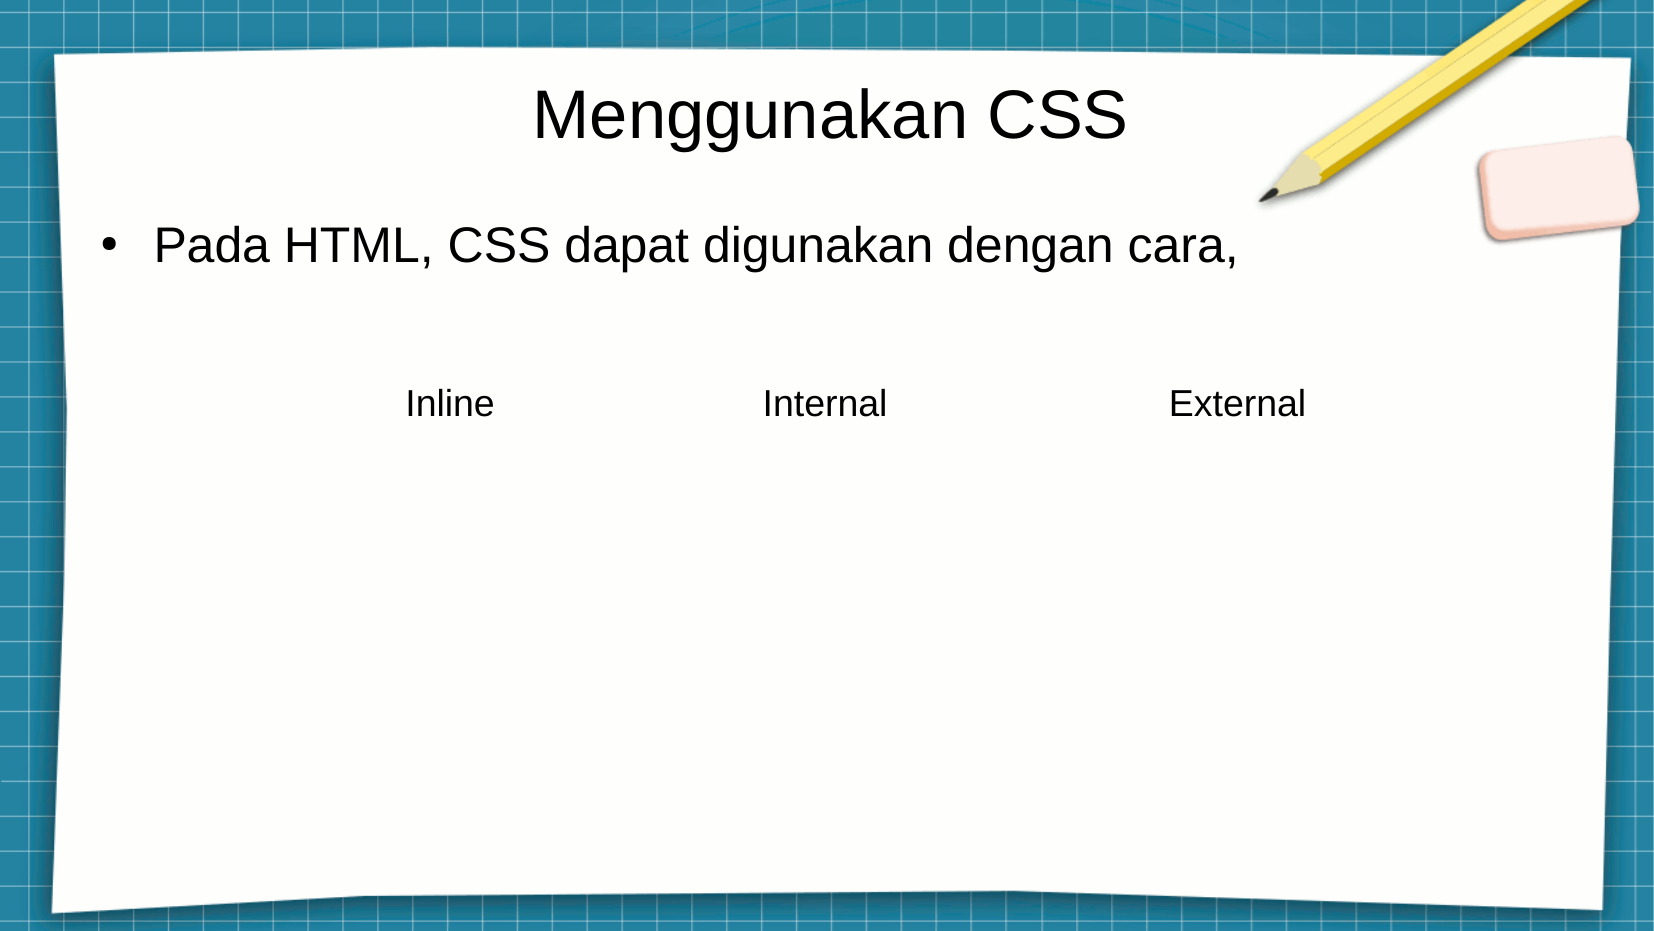

# Menggunakan CSS
Pada HTML, CSS dapat digunakan dengan cara,
Inline
Internal
External